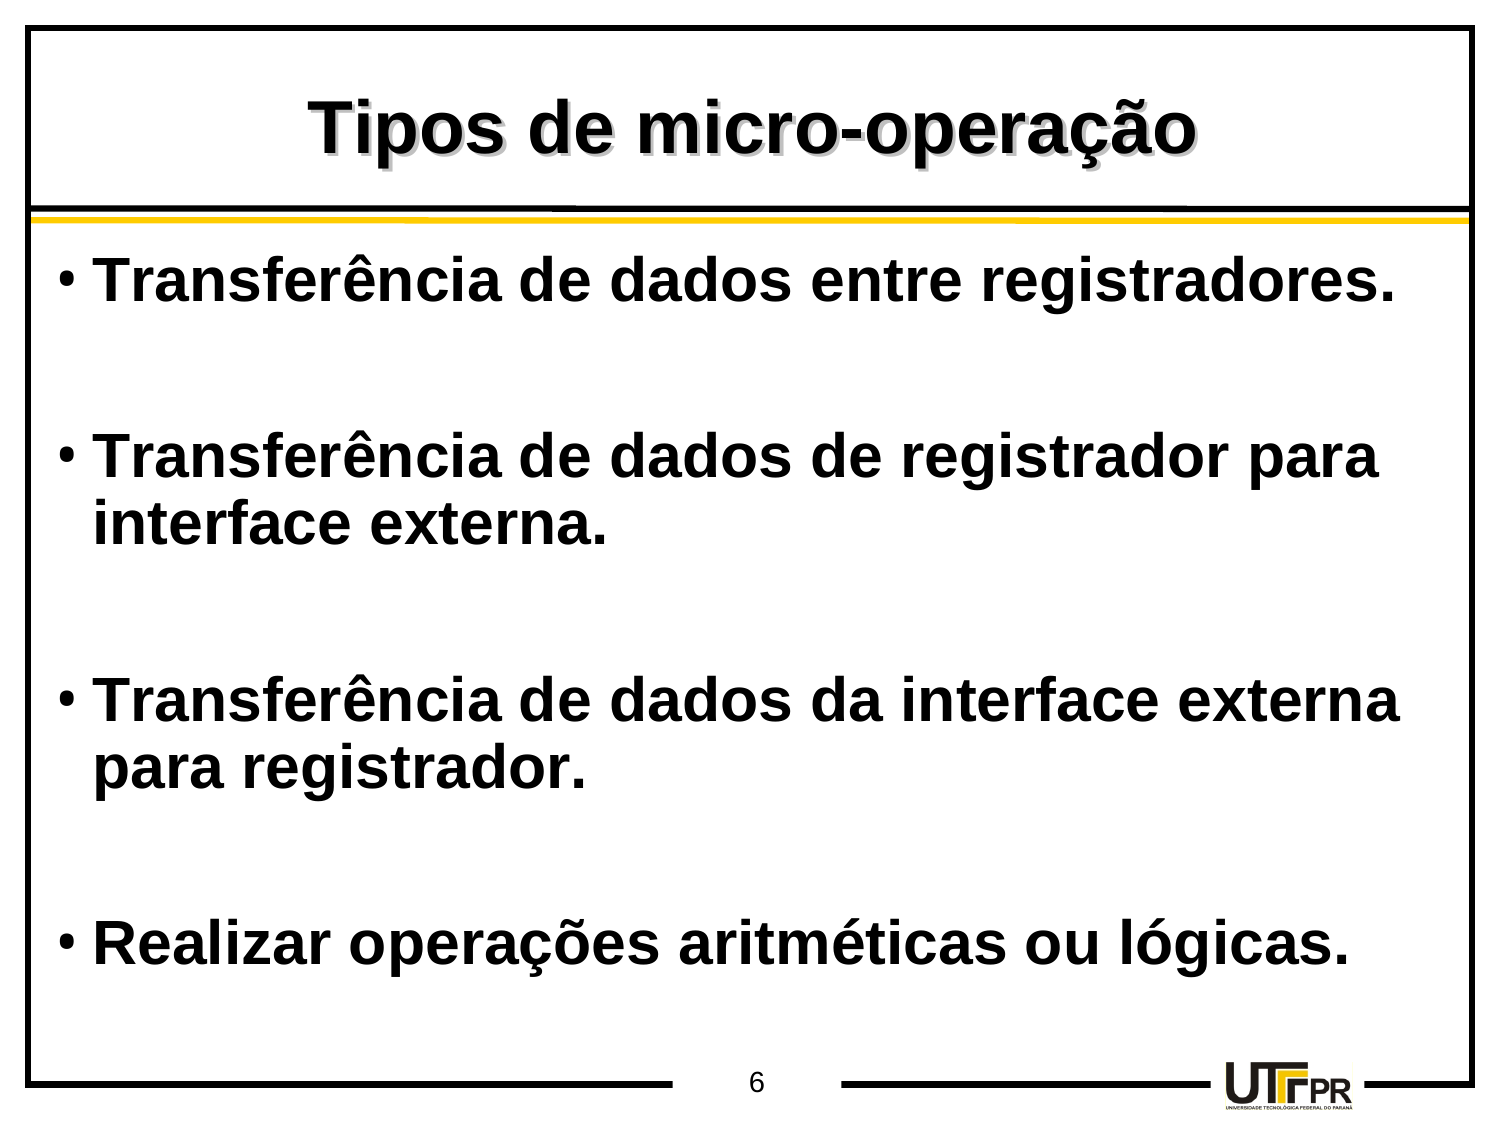

Tipos de micro-operação
# Transferência de dados entre registradores.
Transferência de dados de registrador para interface externa.
Transferência de dados da interface externa para registrador.
Realizar operações aritméticas ou lógicas.